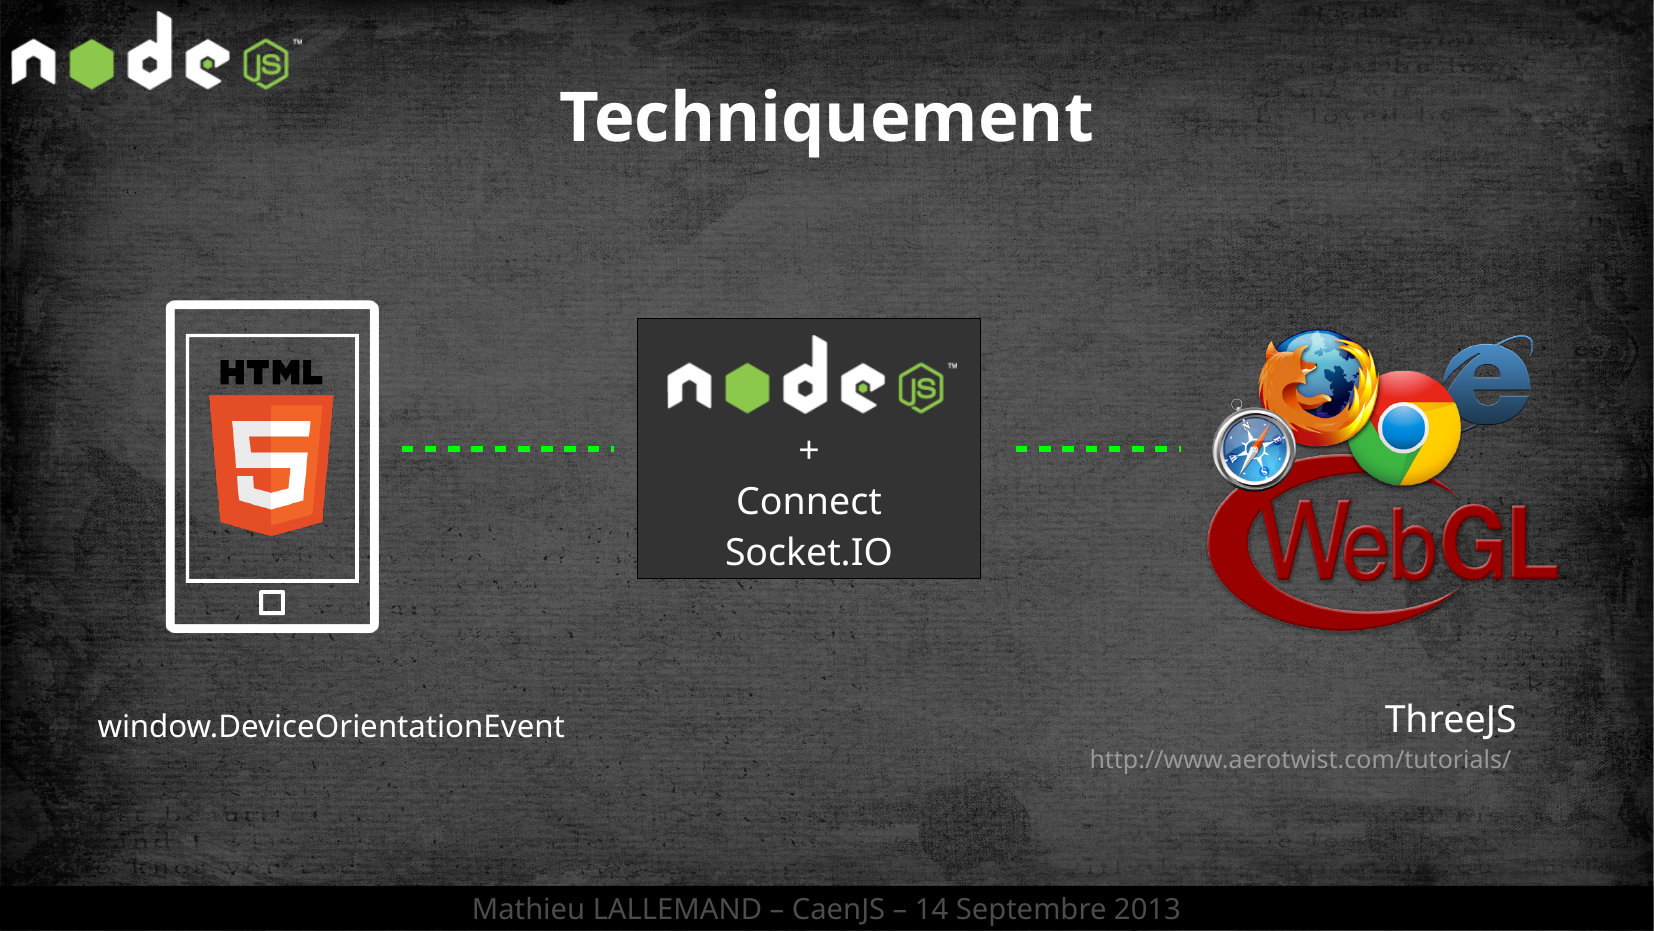

# Techniquement
+
Connect
Socket.IO
ThreeJS
window.DeviceOrientationEvent
http://www.aerotwist.com/tutorials/
Mathieu LALLEMAND – CaenJS – 14 Septembre 2013